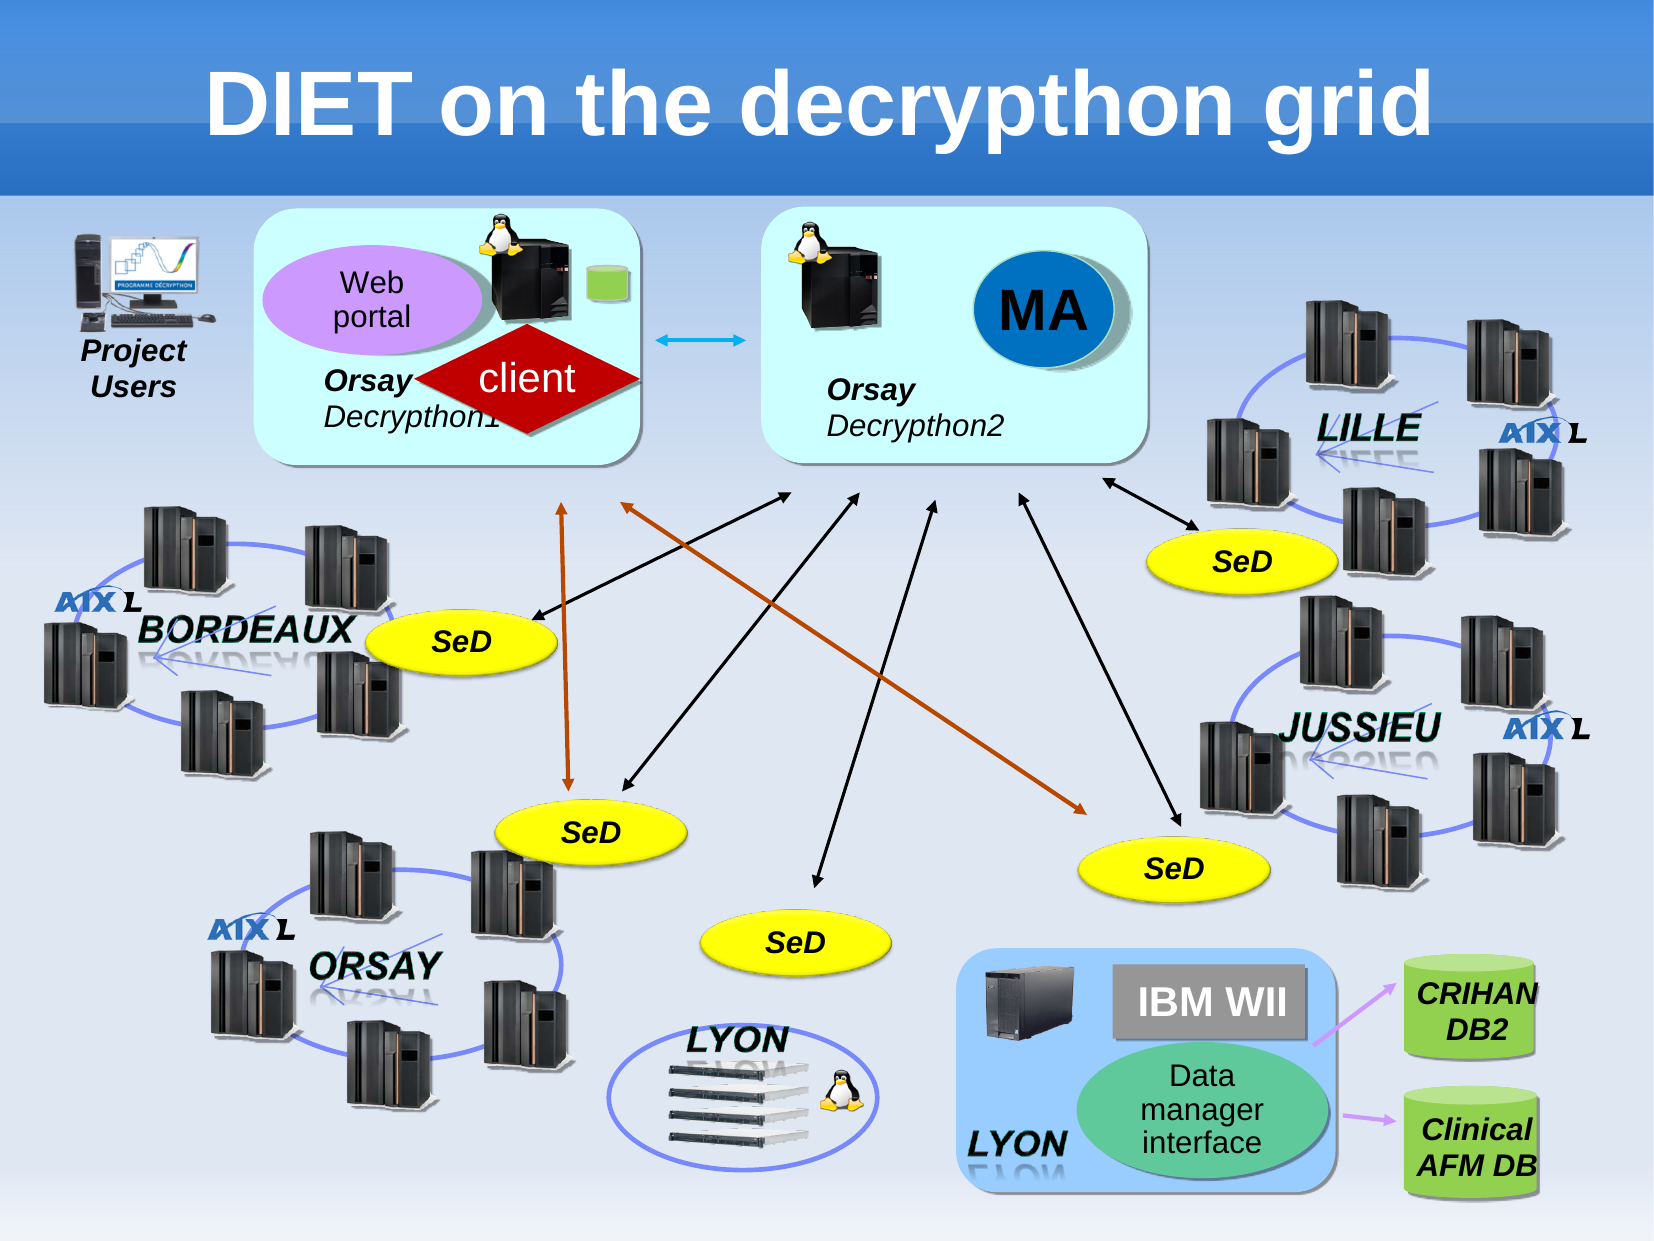

# DIET on the decrypthon grid
Project Users
Web portal
MA
client
Orsay
Decrypthon1
Orsay
Decrypthon2
SeD
SeD
SeD
SeD
SeD
CRIHAN
DB2
IBM WII
Data manager interface
Clinical
AFM DB